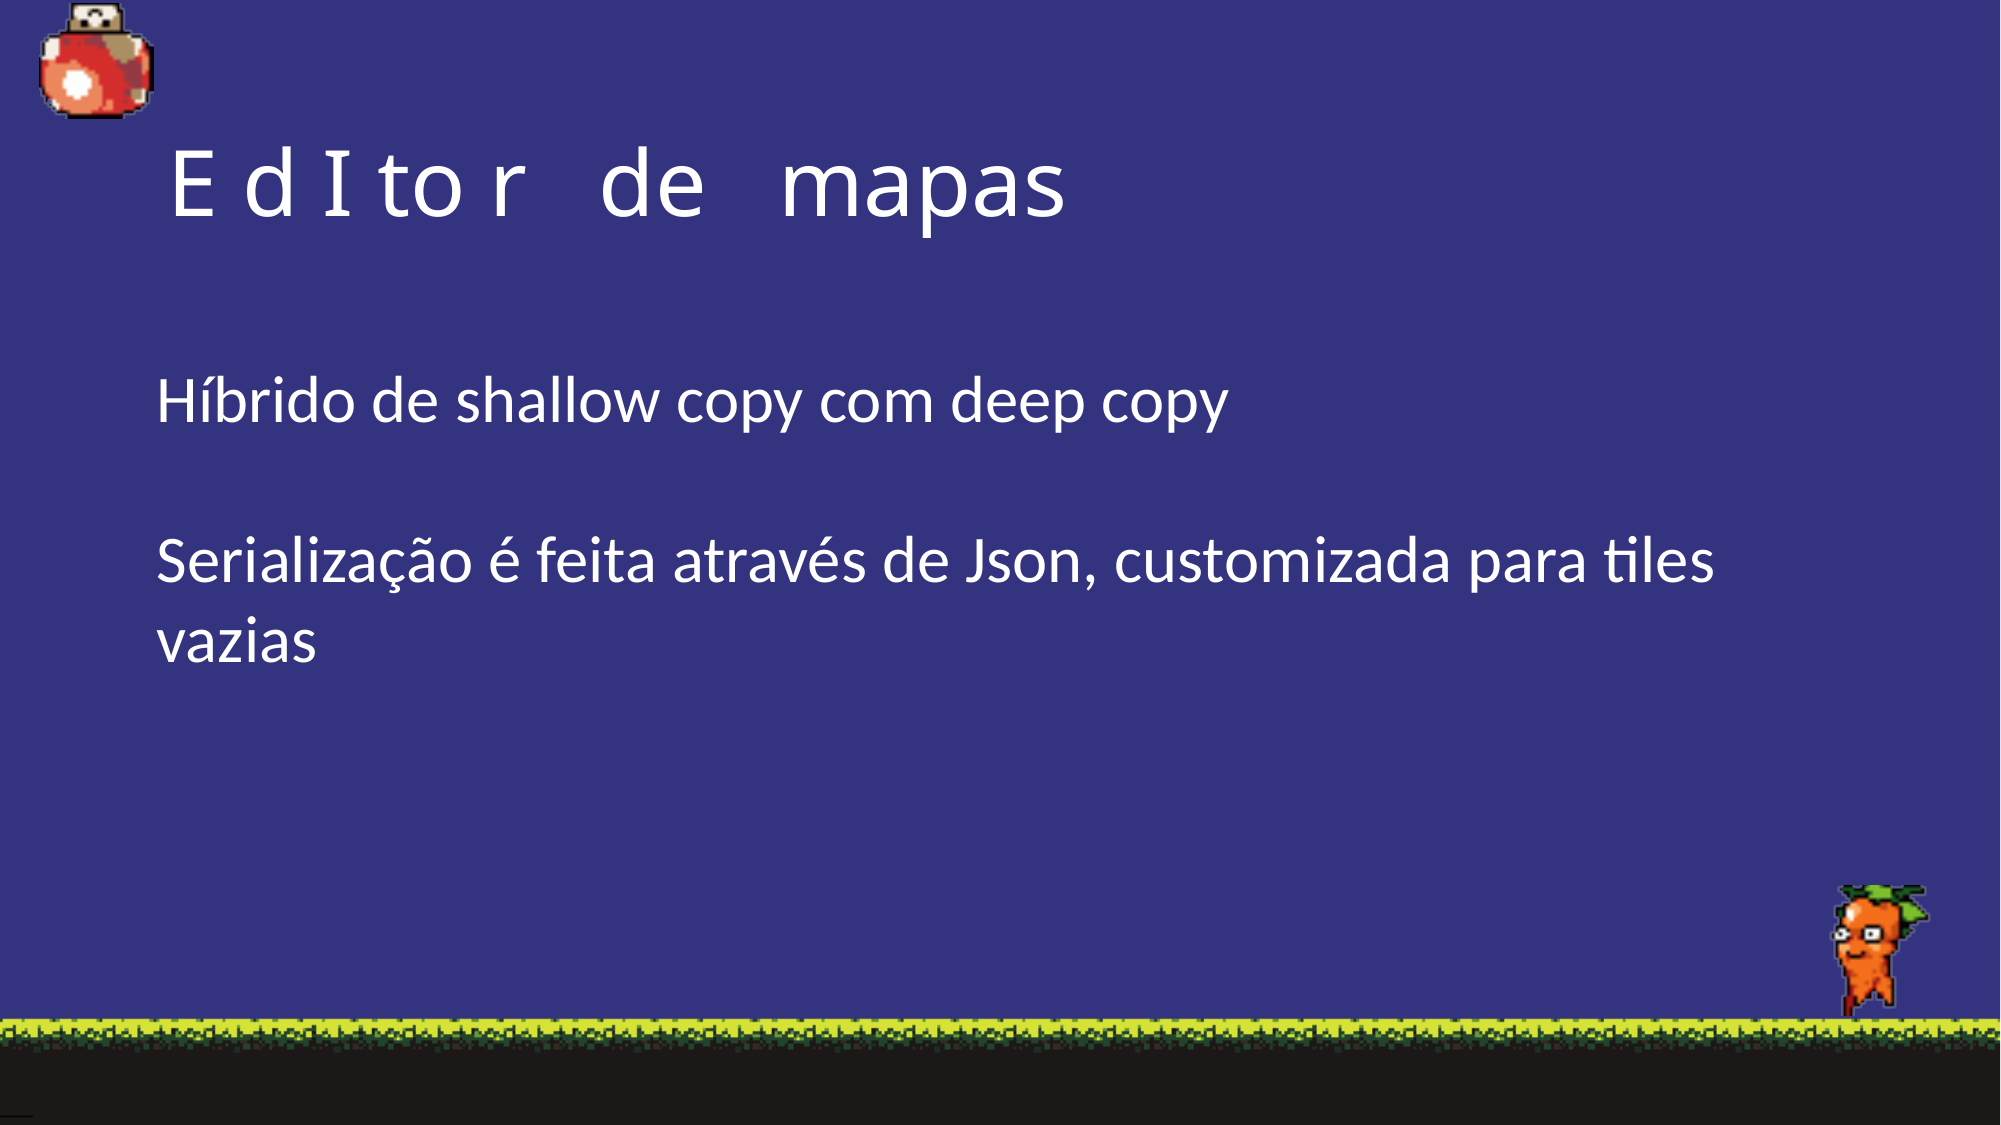

# E d I to r de mapas
Híbrido de shallow copy com deep copy
Serialização é feita através de Json, customizada para tiles vazias